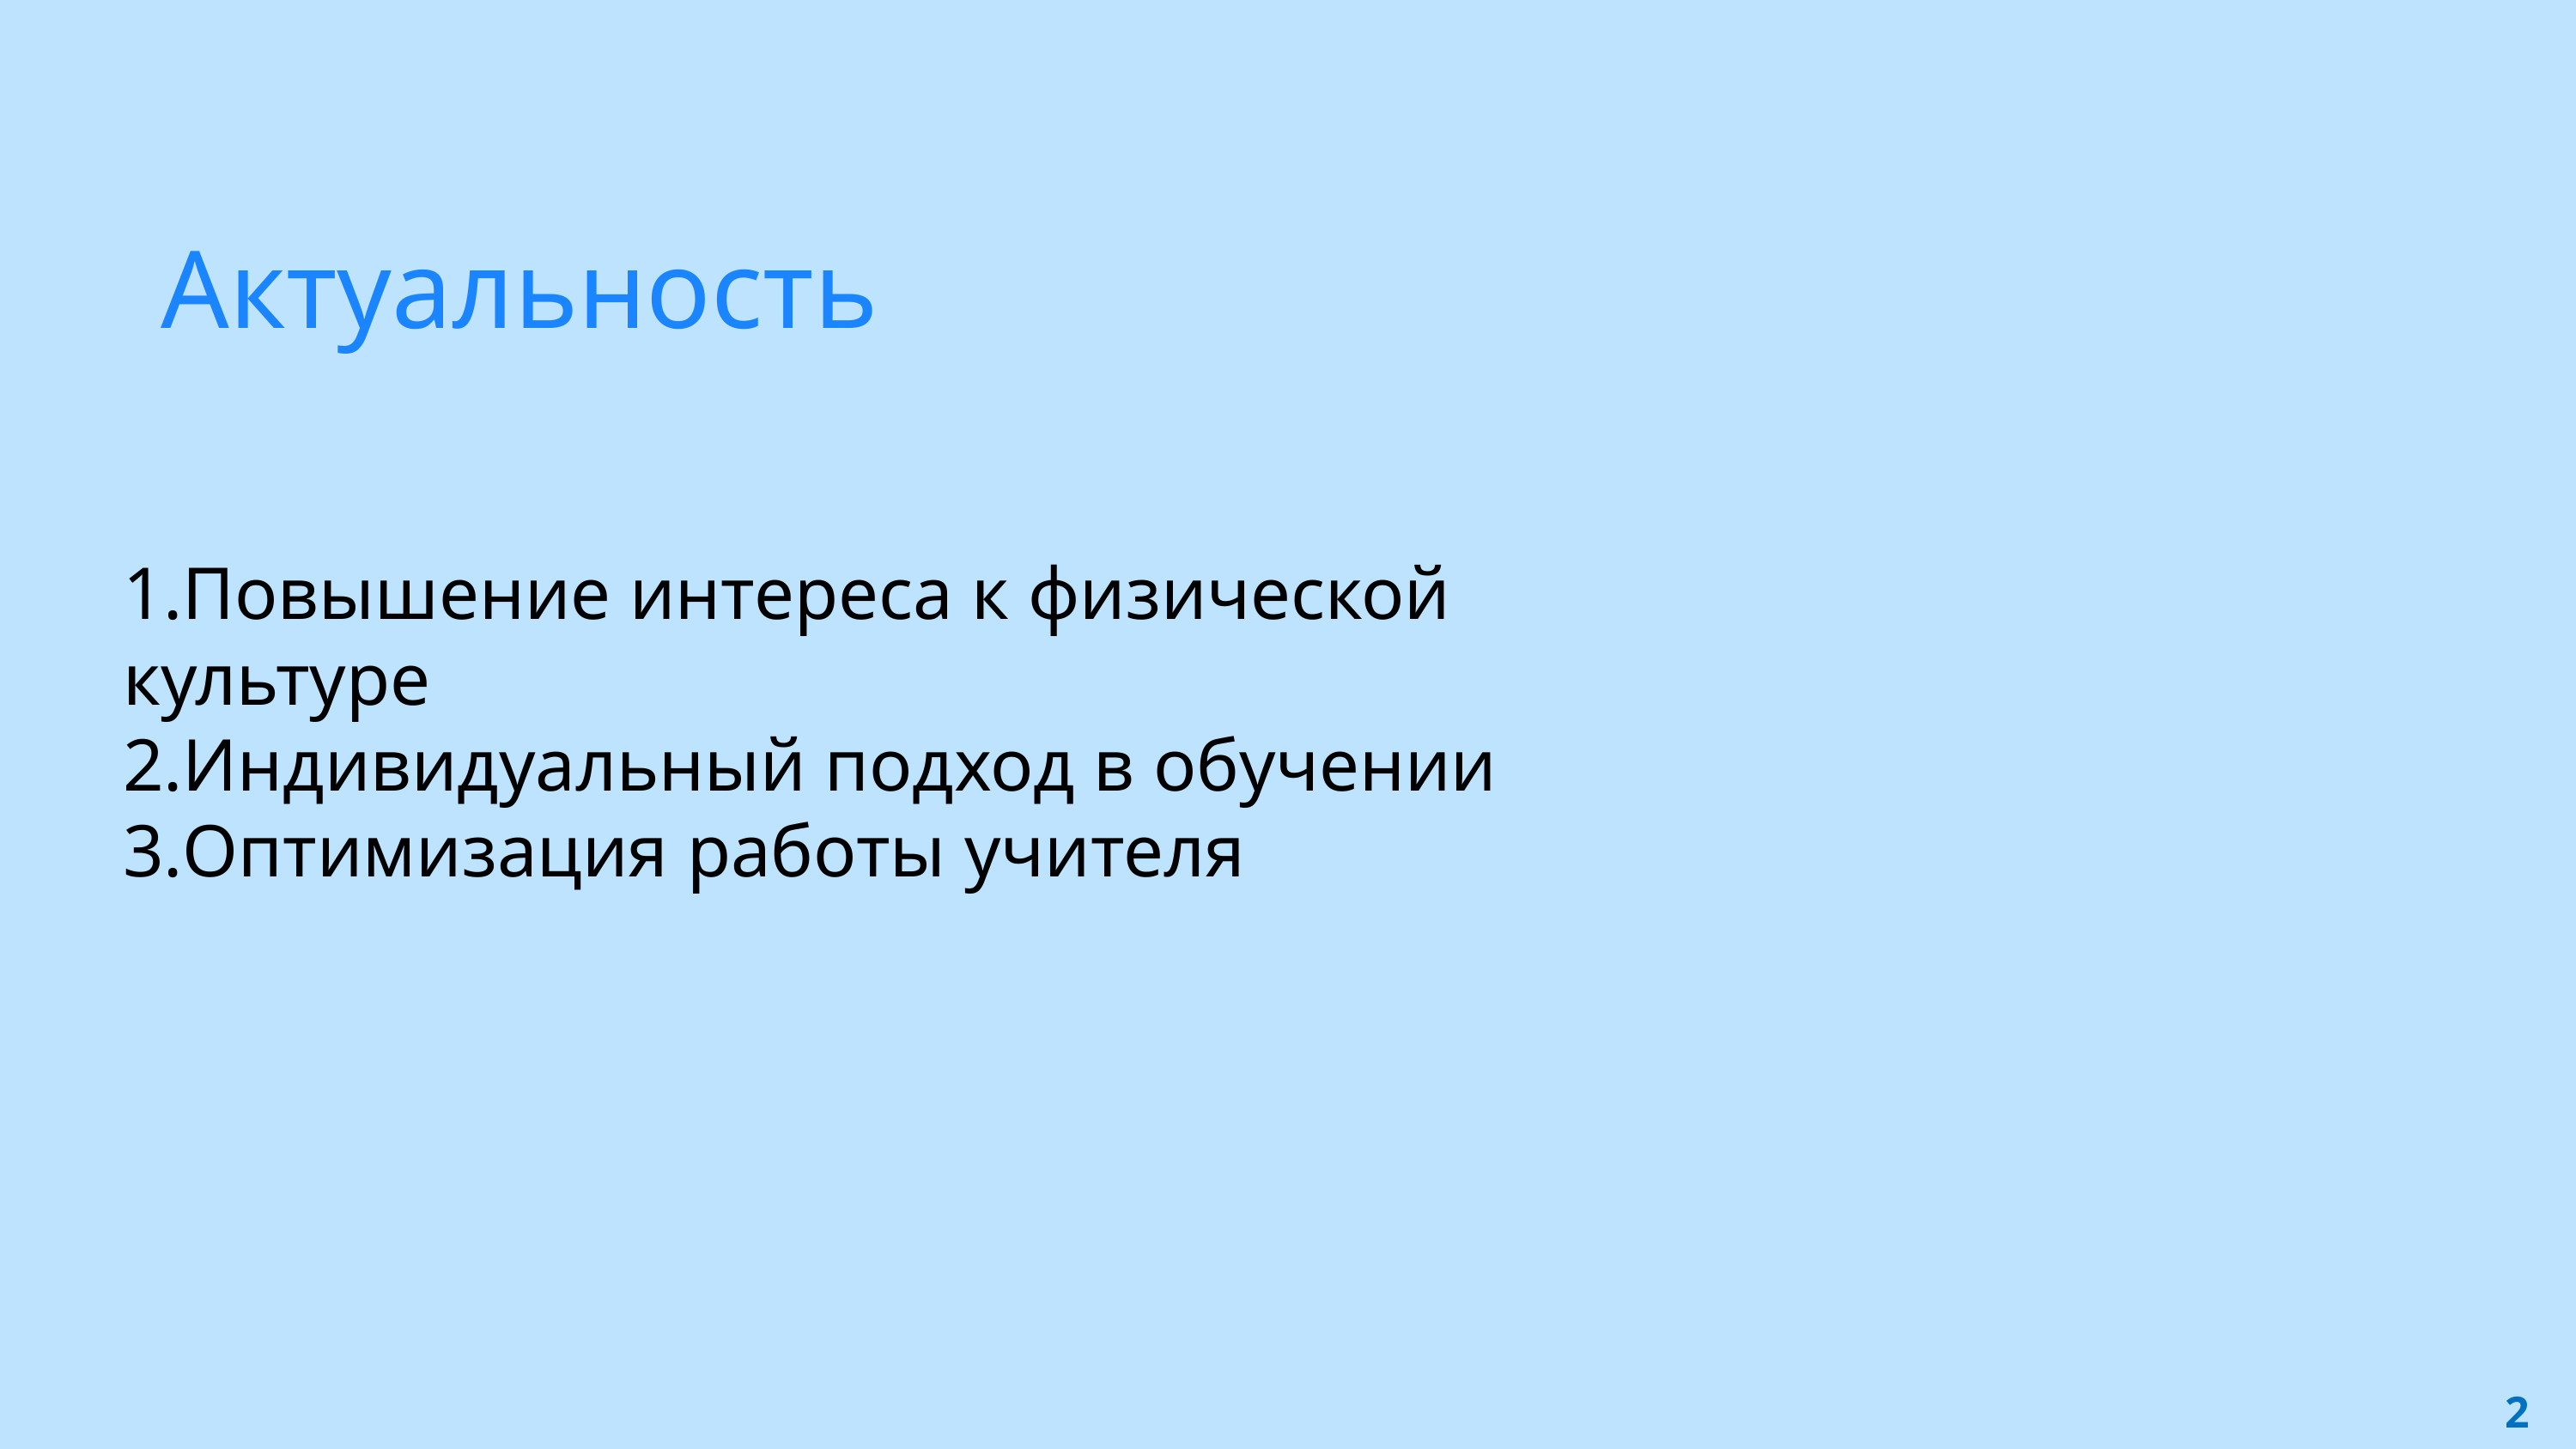

Актуальность
Повышение интереса к физической культуре
Индивидуальный подход в обучении
Оптимизация работы учителя
2